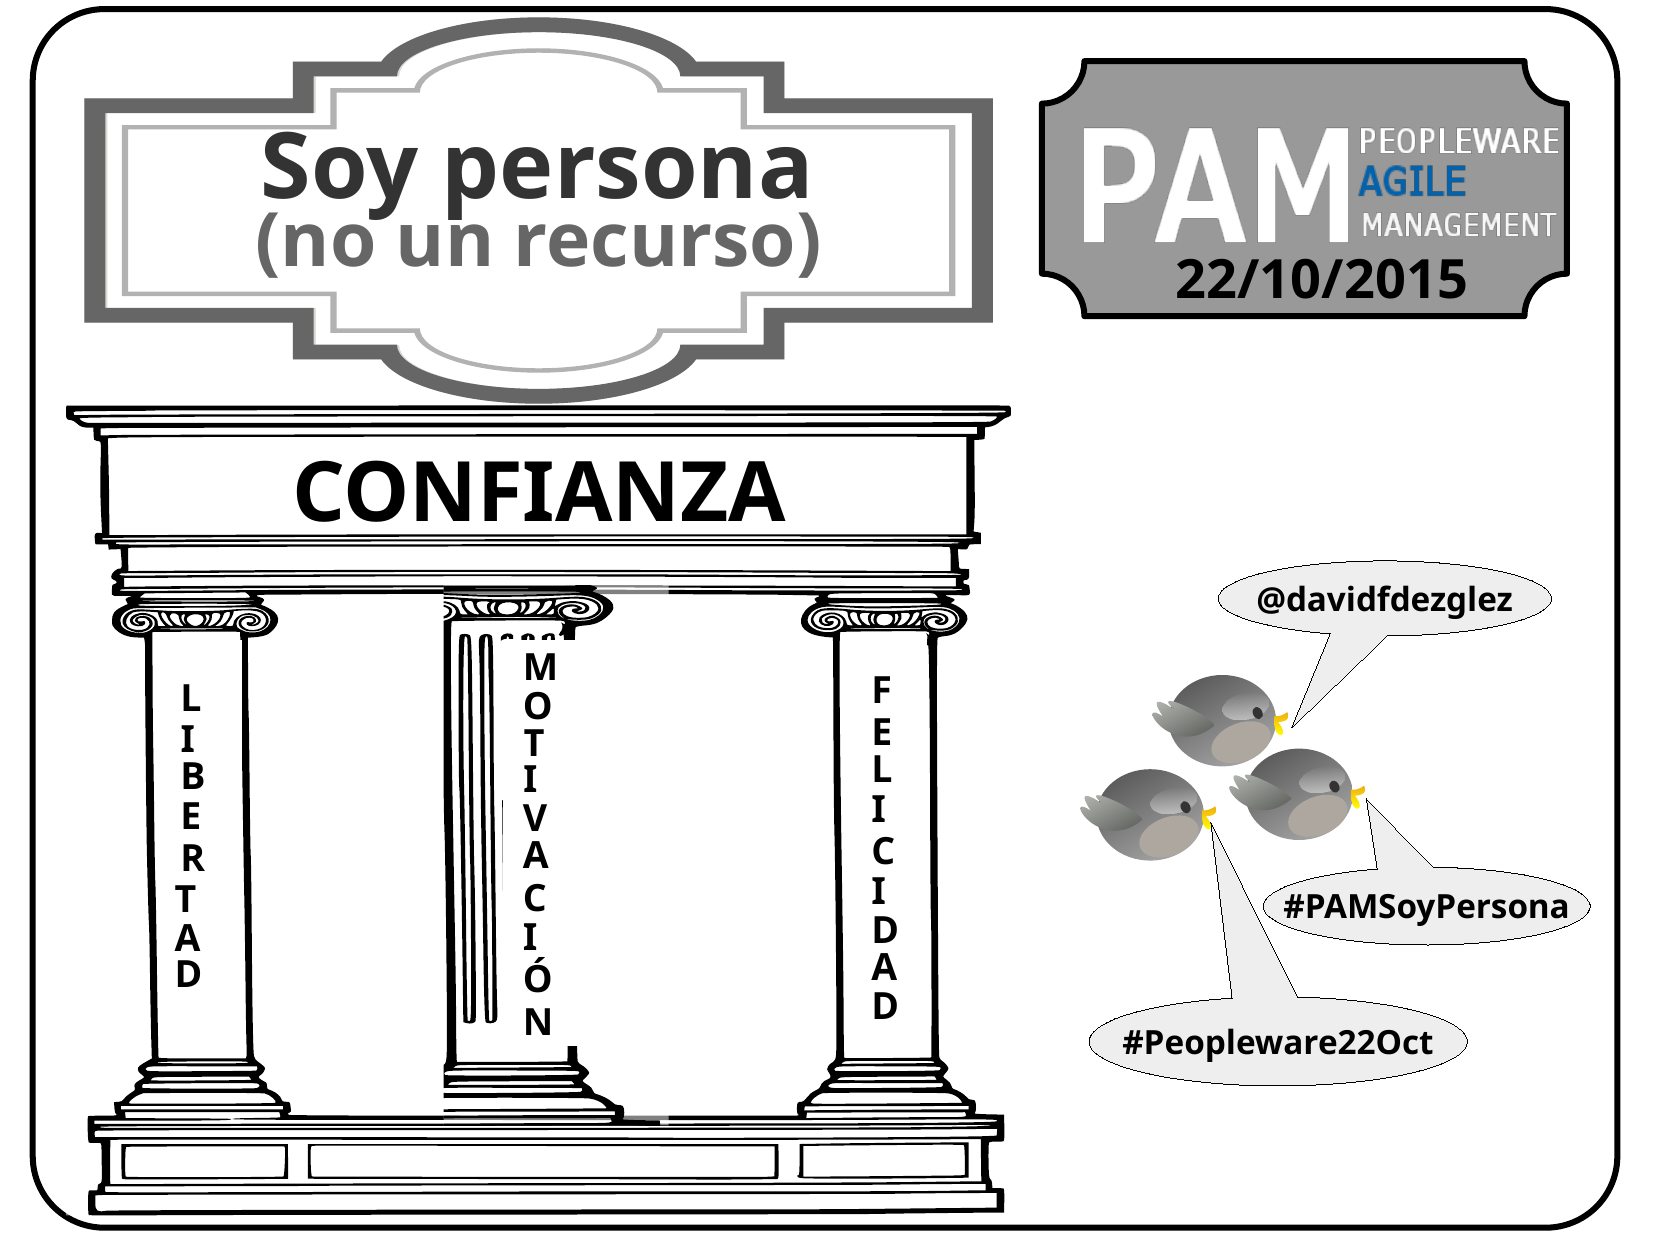

Soy persona
(no un recurso)
22/10/2015
CONFIANZA
@davidfdezglez
M
F
L
O
E
I
T
L
B
I
I
E
V
C
A
R
#PAMSoyPersona
I
C
T
D
I
A
A
D
Ó
D
#Peopleware22Oct
N